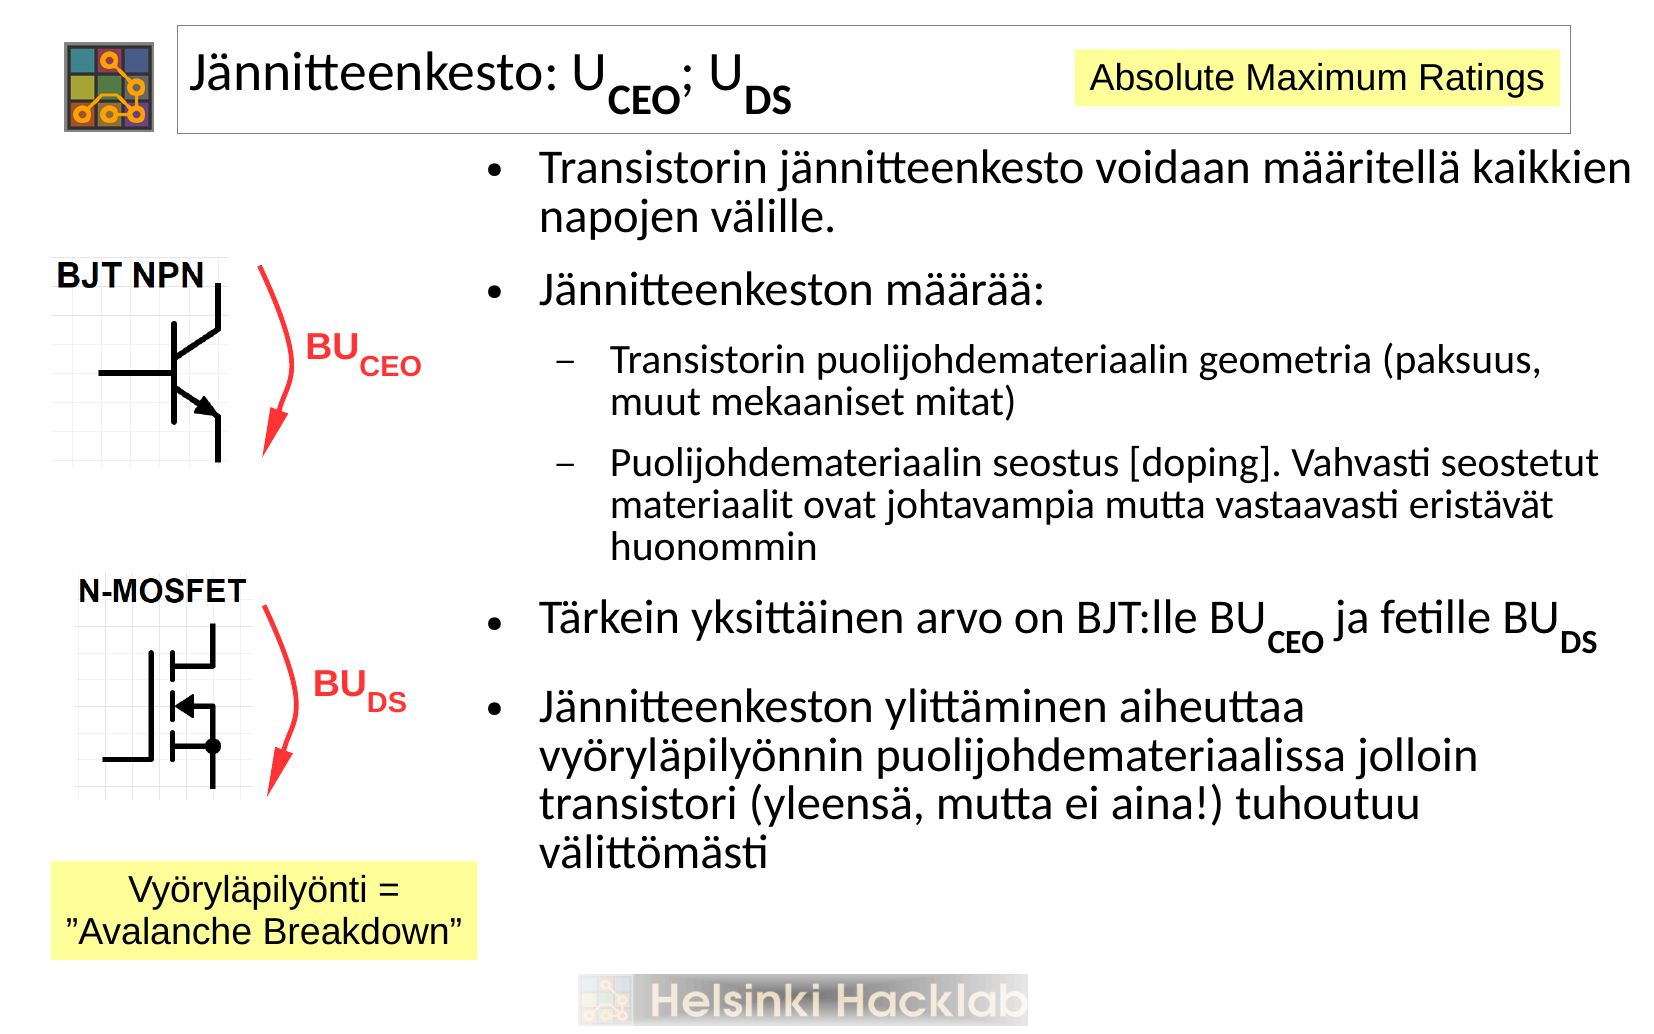

# Jännitteenkesto: UCEO; UDS
Absolute Maximum Ratings
Transistorin jännitteenkesto voidaan määritellä kaikkien napojen välille.
Jännitteenkeston määrää:
Transistorin puolijohdemateriaalin geometria (paksuus, muut mekaaniset mitat)
Puolijohdemateriaalin seostus [doping]. Vahvasti seostetut materiaalit ovat johtavampia mutta vastaavasti eristävät huonommin
Tärkein yksittäinen arvo on BJT:lle BUCEO ja fetille BUDS
Jännitteenkeston ylittäminen aiheuttaa vyöryläpilyönnin puolijohdemateriaalissa jolloin transistori (yleensä, mutta ei aina!) tuhoutuu välittömästi
BUCEO
BUDS
Vyöryläpilyönti =
”Avalanche Breakdown”